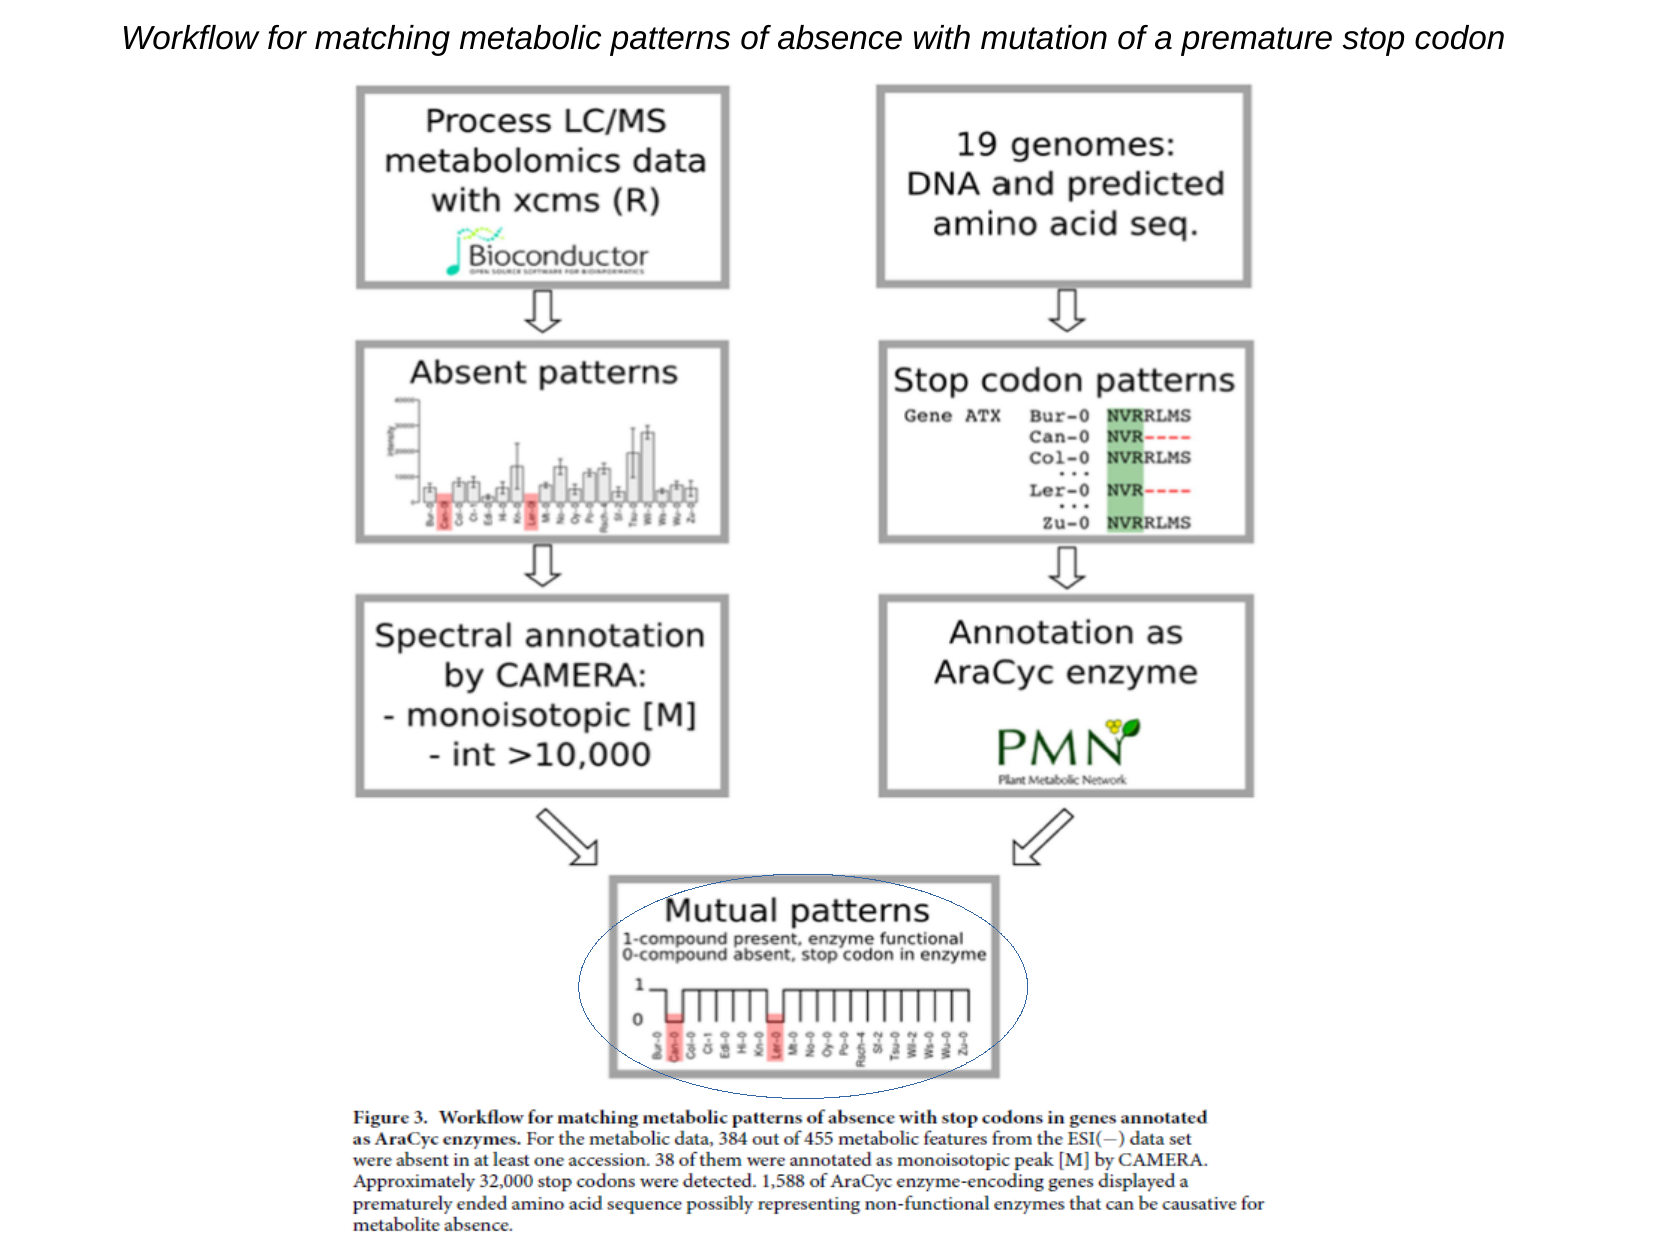

Workflow for matching metabolic patterns of absence with mutation of a premature stop codon